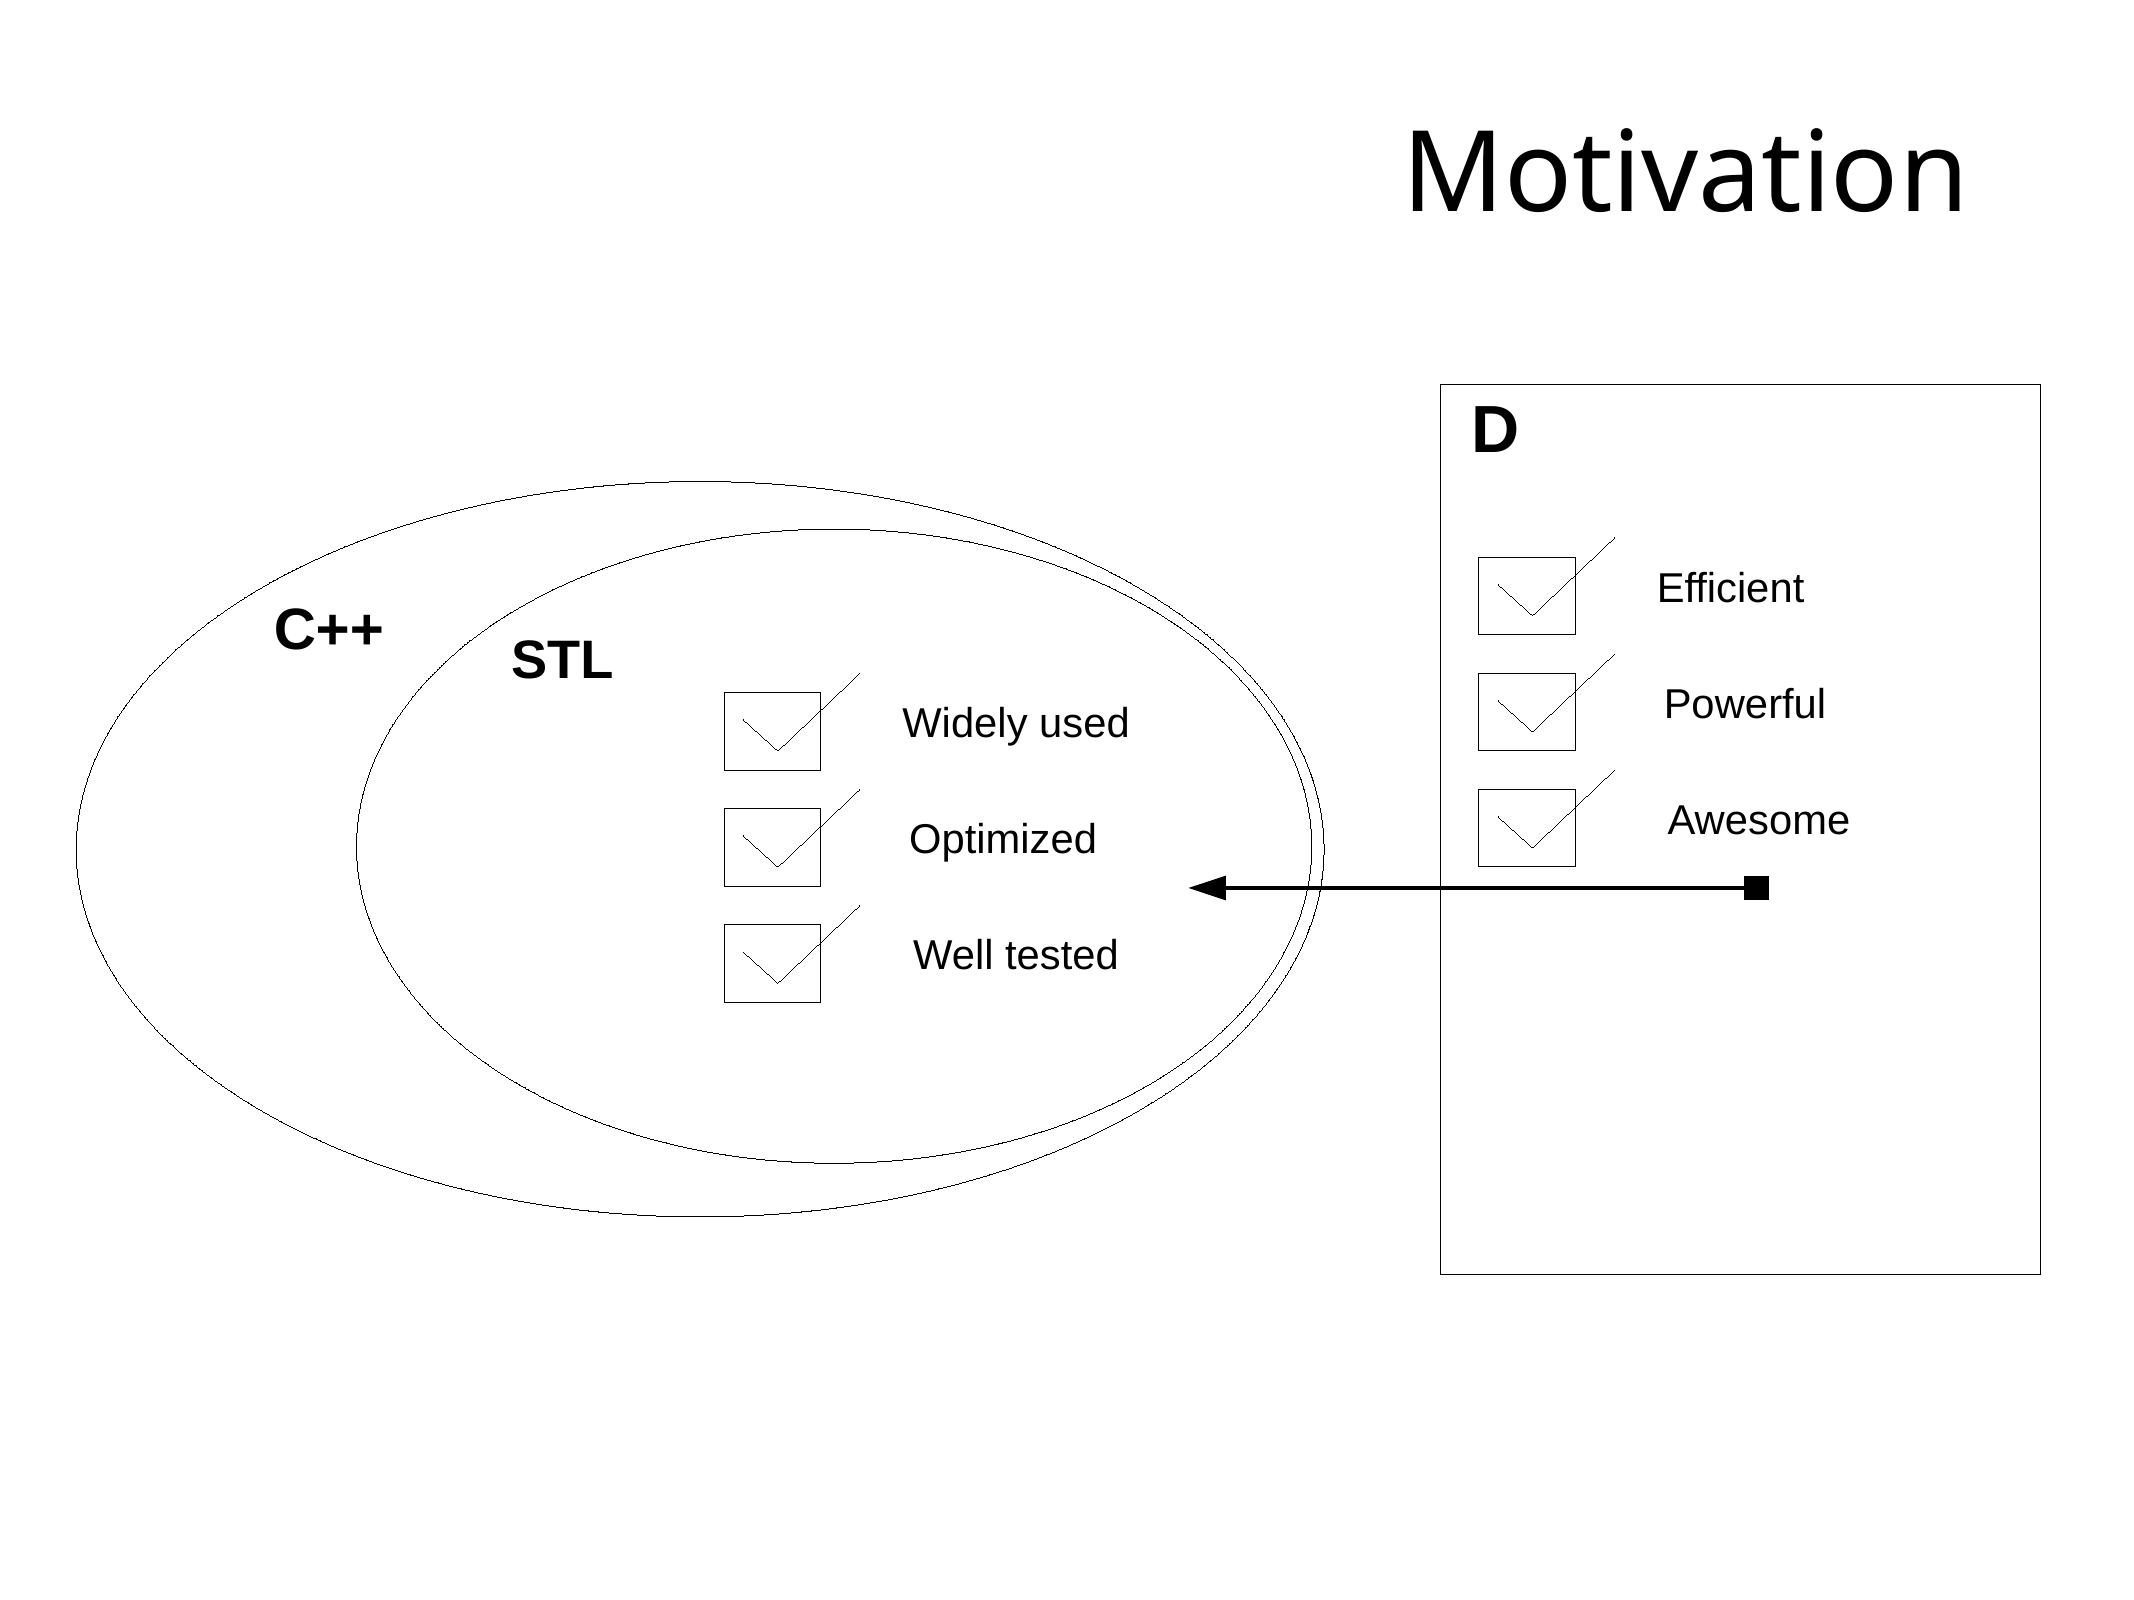

# Motivation
 D
C++
STL
Efficient
Powerful
Widely used
Awesome
Optimized
Well tested